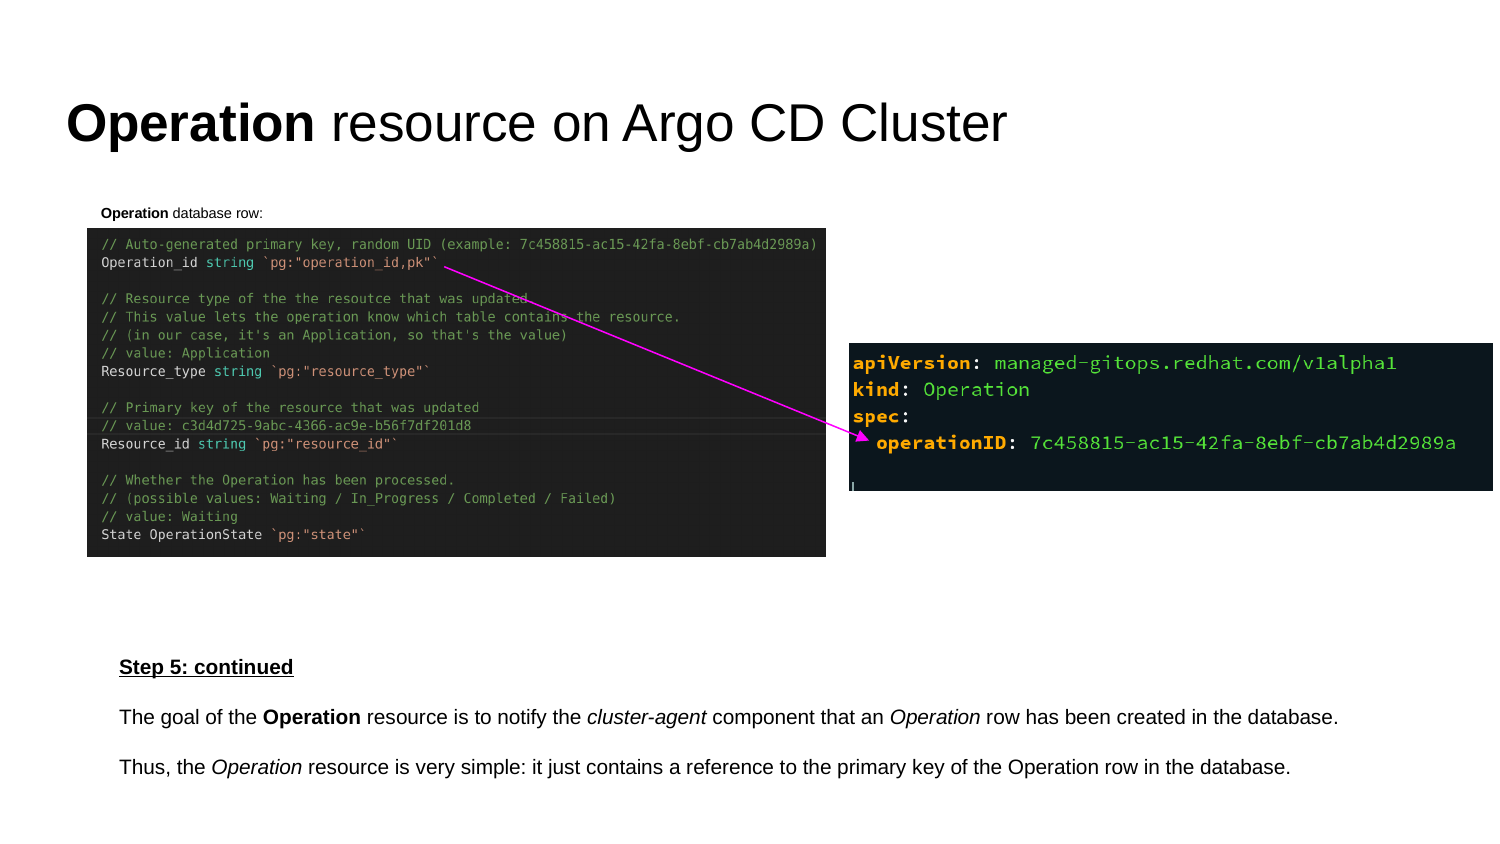

# Operation resource on Argo CD Cluster
Operation database row:
Step 5: continued
The goal of the Operation resource is to notify the cluster-agent component that an Operation row has been created in the database.
Thus, the Operation resource is very simple: it just contains a reference to the primary key of the Operation row in the database.